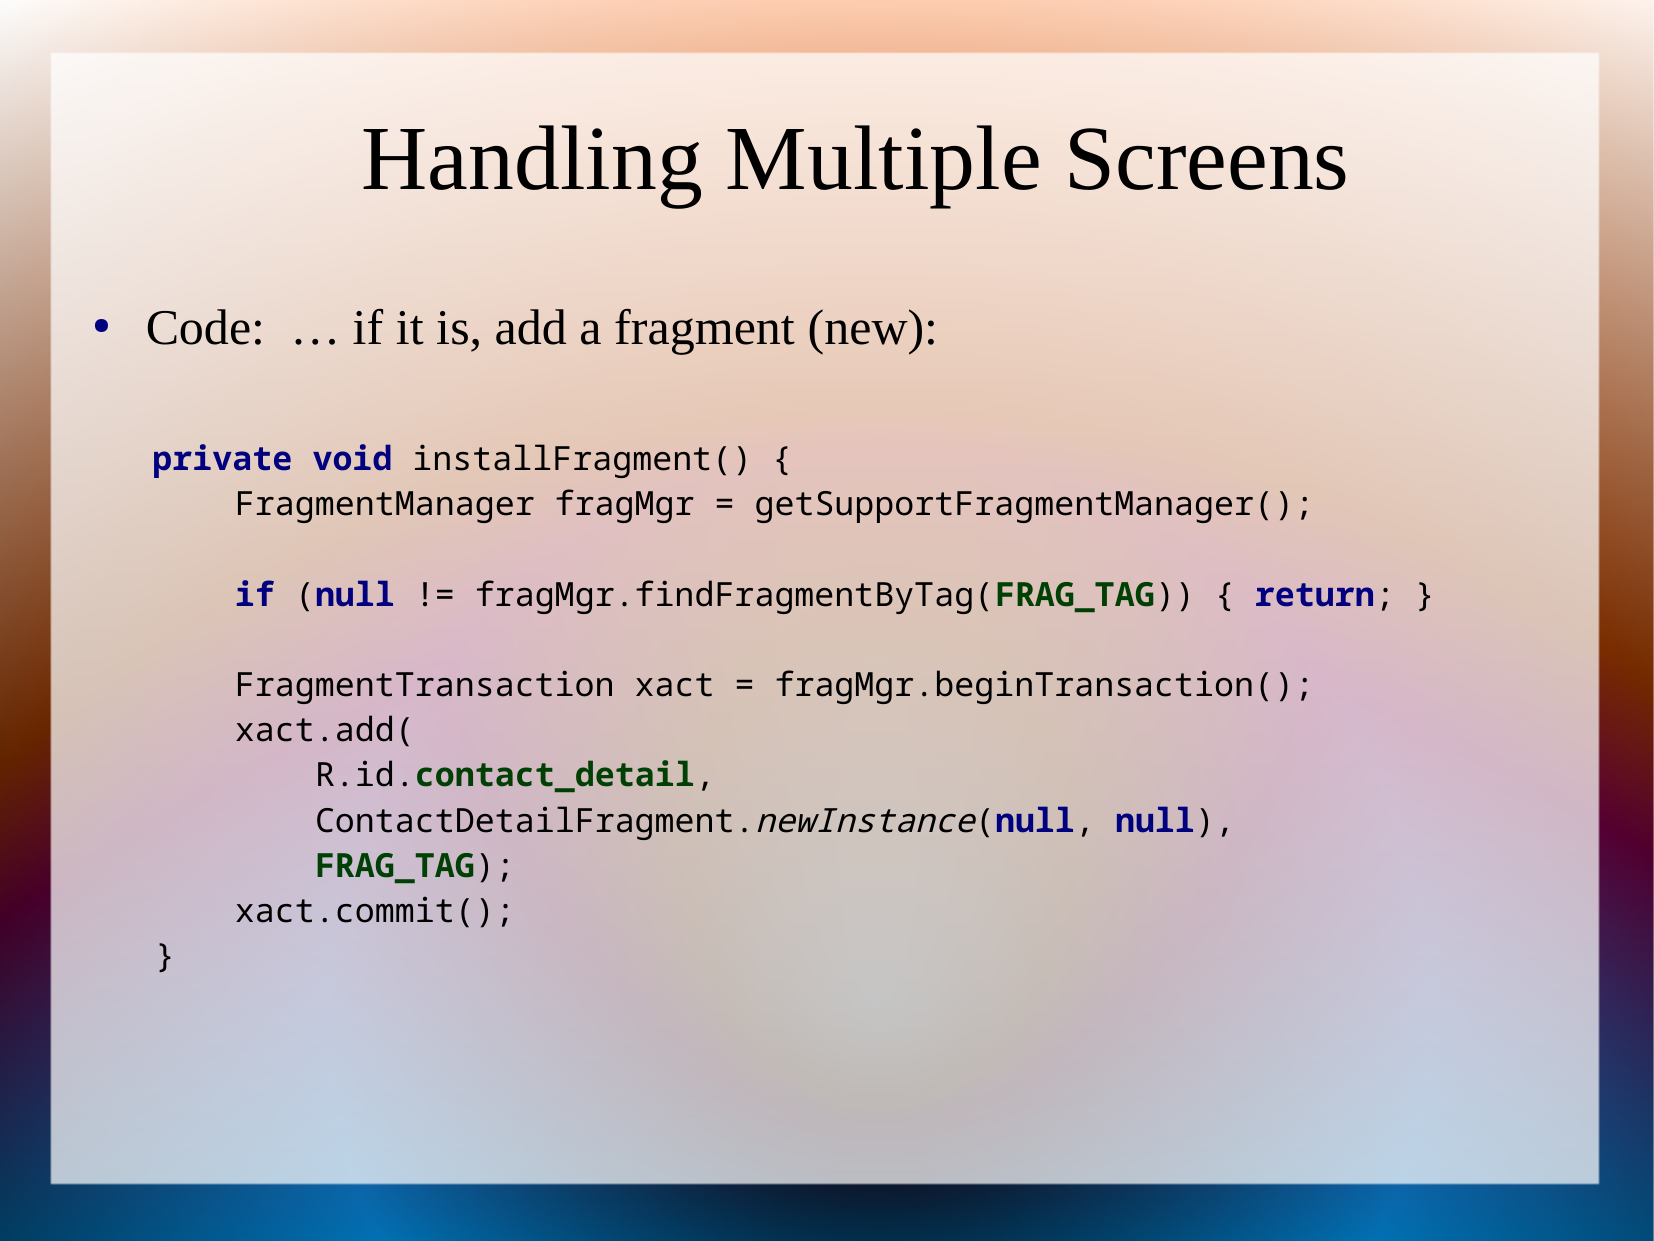

# Handling Multiple Screens
Code: … if it is, add a fragment (new):
 private void installFragment() {
 FragmentManager fragMgr = getSupportFragmentManager();
 if (null != fragMgr.findFragmentByTag(FRAG_TAG)) { return; }
 FragmentTransaction xact = fragMgr.beginTransaction();
 xact.add(
 R.id.contact_detail,
 ContactDetailFragment.newInstance(null, null),
 FRAG_TAG);
 xact.commit();
 }